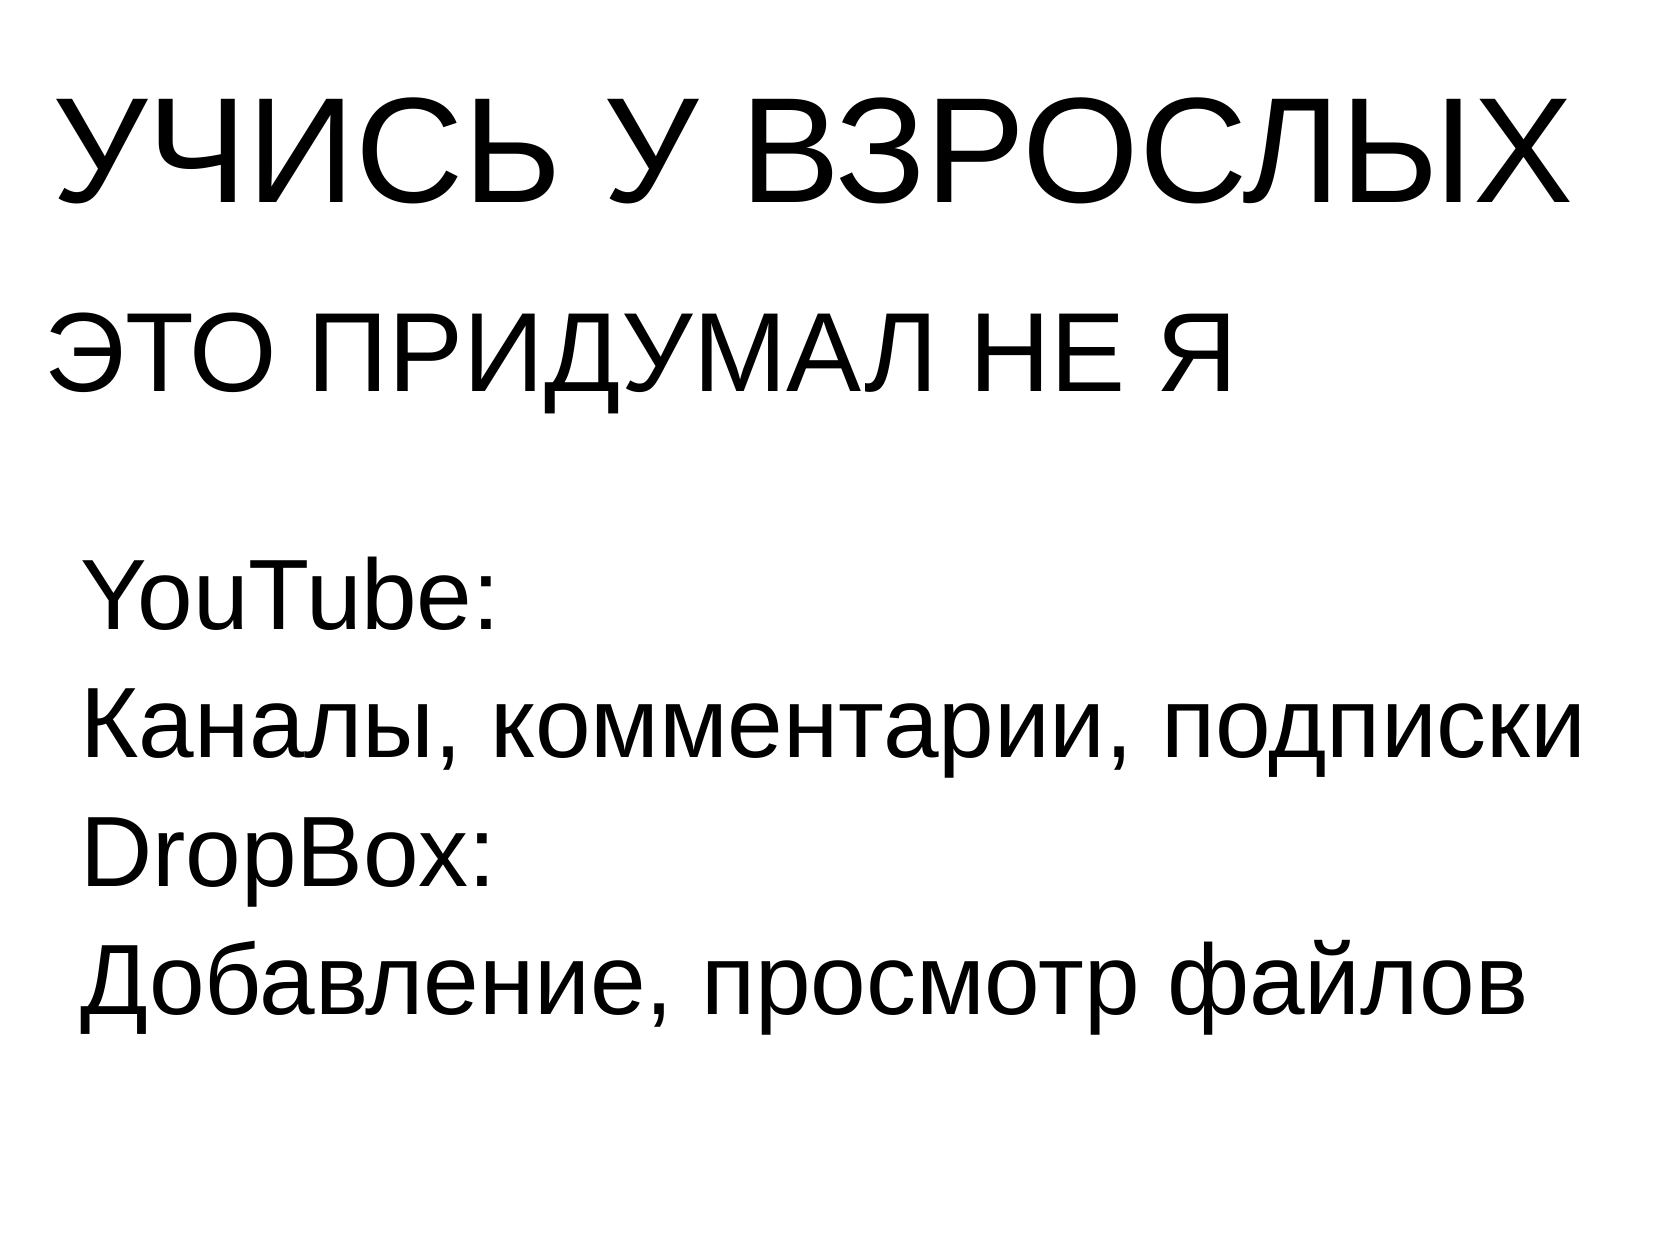

# УЧИСЬ У ВЗРОСЛЫХ
ЭТО ПРИДУМАЛ НЕ Я
YouTube:
Каналы, комментарии, подписки
DropBox:
Добавление, просмотр файлов